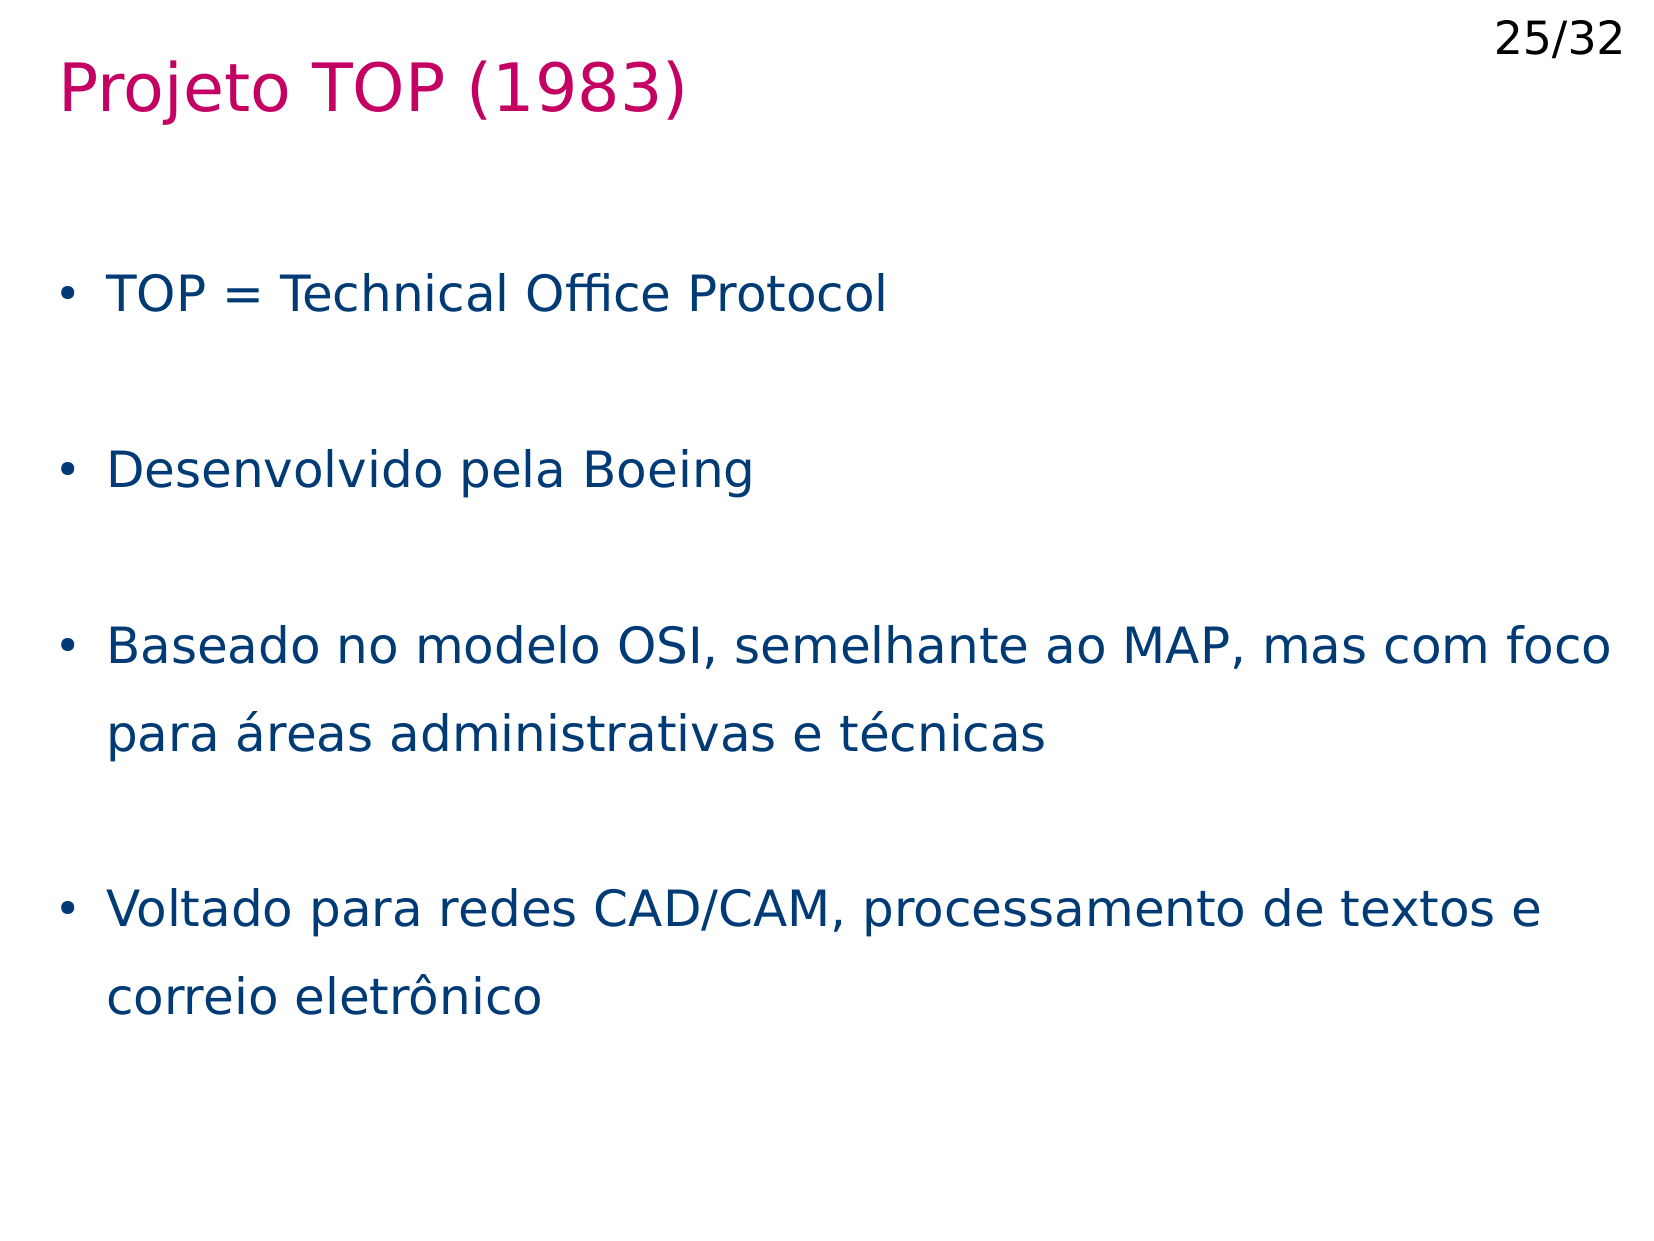

25
# Projeto TOP (1983)
TOP = Technical Office Protocol
Desenvolvido pela Boeing
Baseado no modelo OSI, semelhante ao MAP, mas com foco para áreas administrativas e técnicas
Voltado para redes CAD/CAM, processamento de textos e correio eletrônico